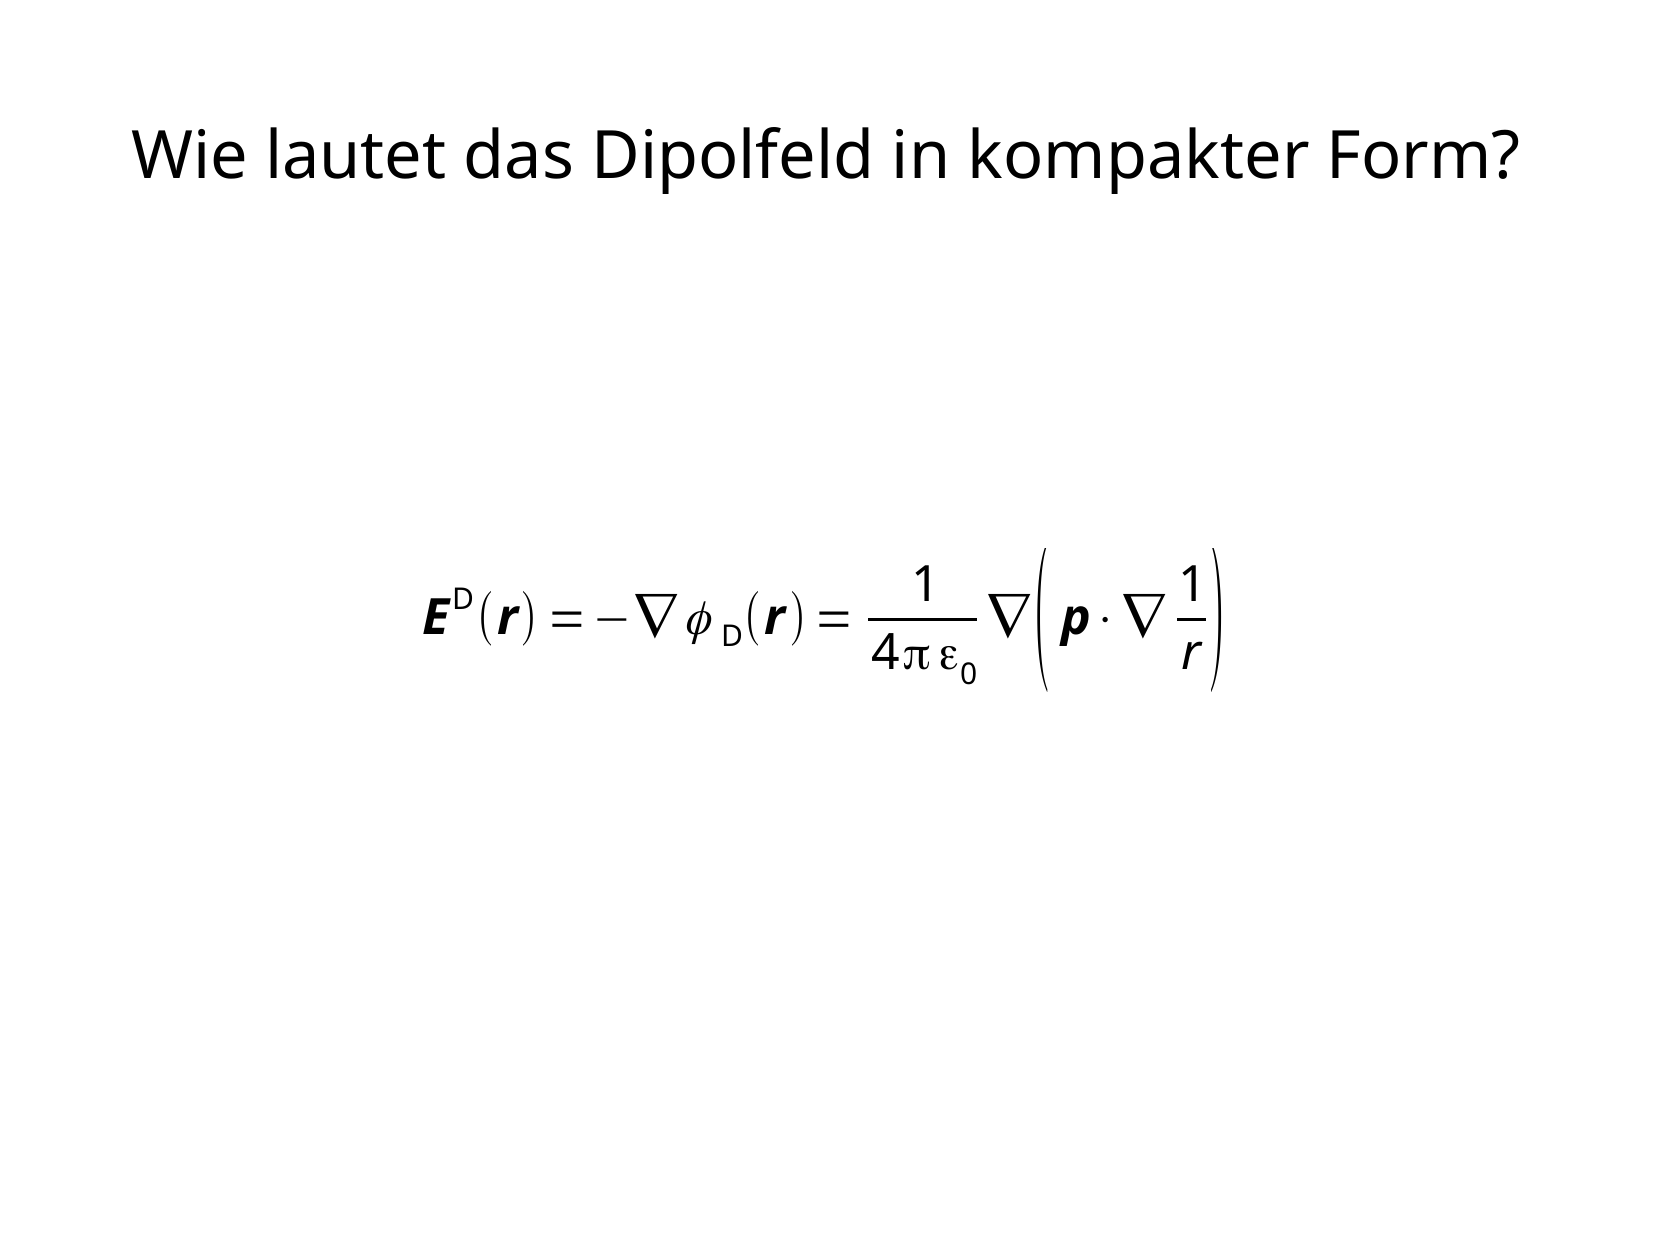

# Wie lautet das Dipolfeld in kompakter Form?